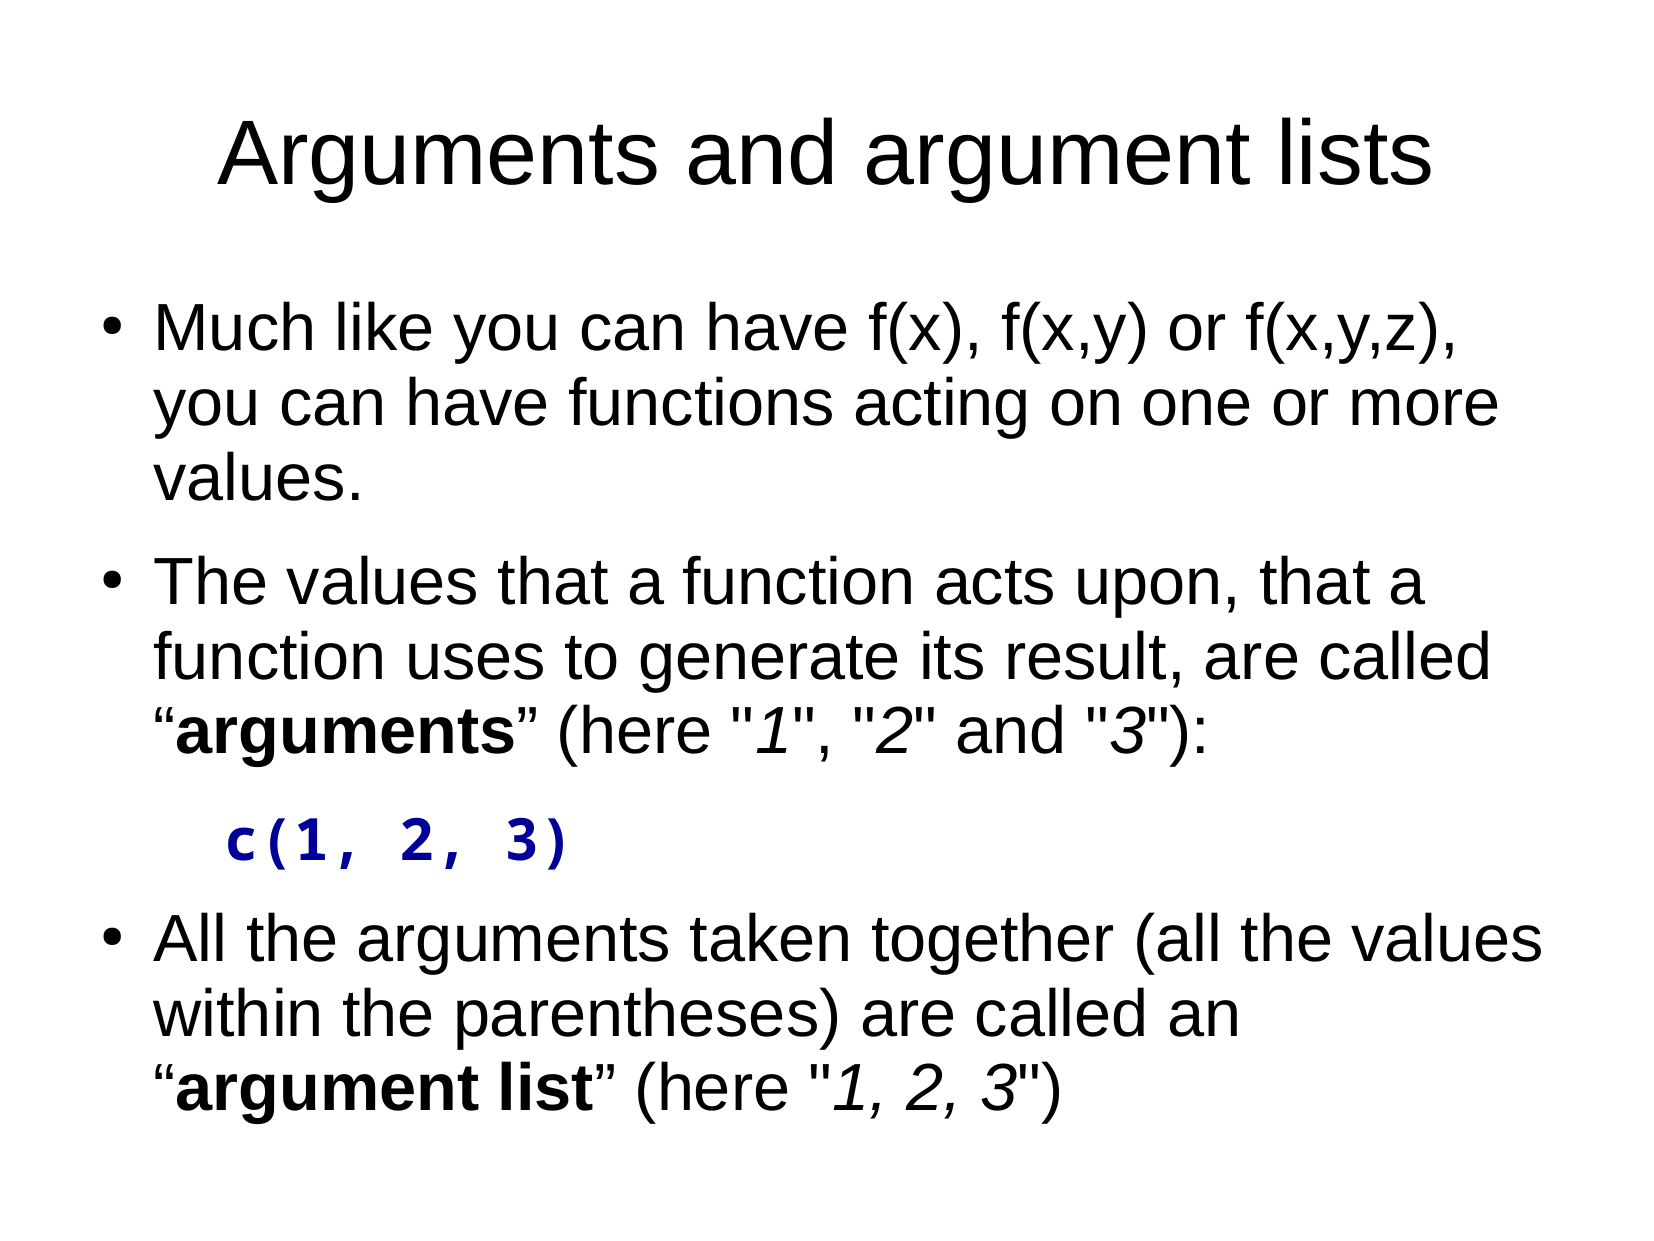

# Arguments and argument lists
Much like you can have f(x), f(x,y) or f(x,y,z), you can have functions acting on one or more values.
The values that a function acts upon, that a function uses to generate its result, are called “arguments” (here "1", "2" and "3"):
c(1, 2, 3)
All the arguments taken together (all the values within the parentheses) are called an “argument list” (here "1, 2, 3")